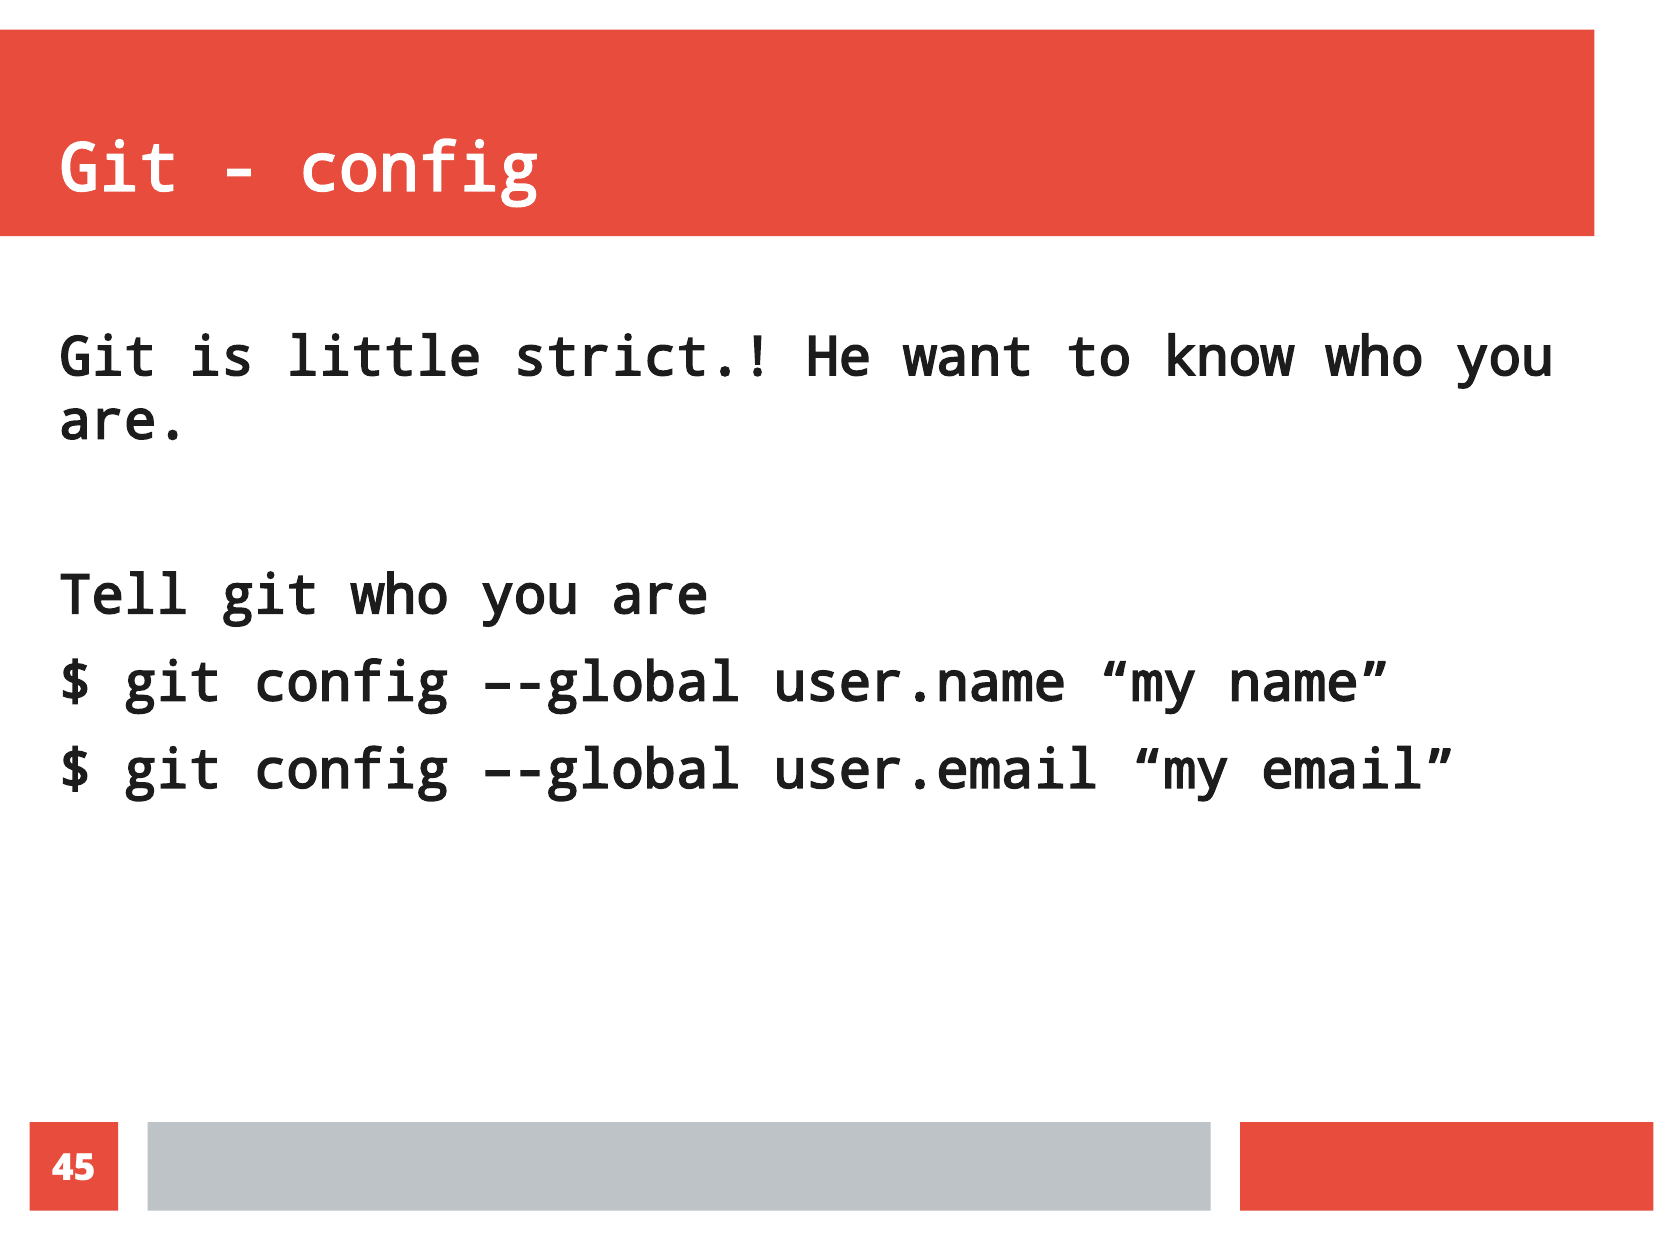

# Git - config
Git is little strict.! He want to know who you are.
Tell git who you are
$ git config –-global user.name “my name”
$ git config –-global user.email “my email”
45